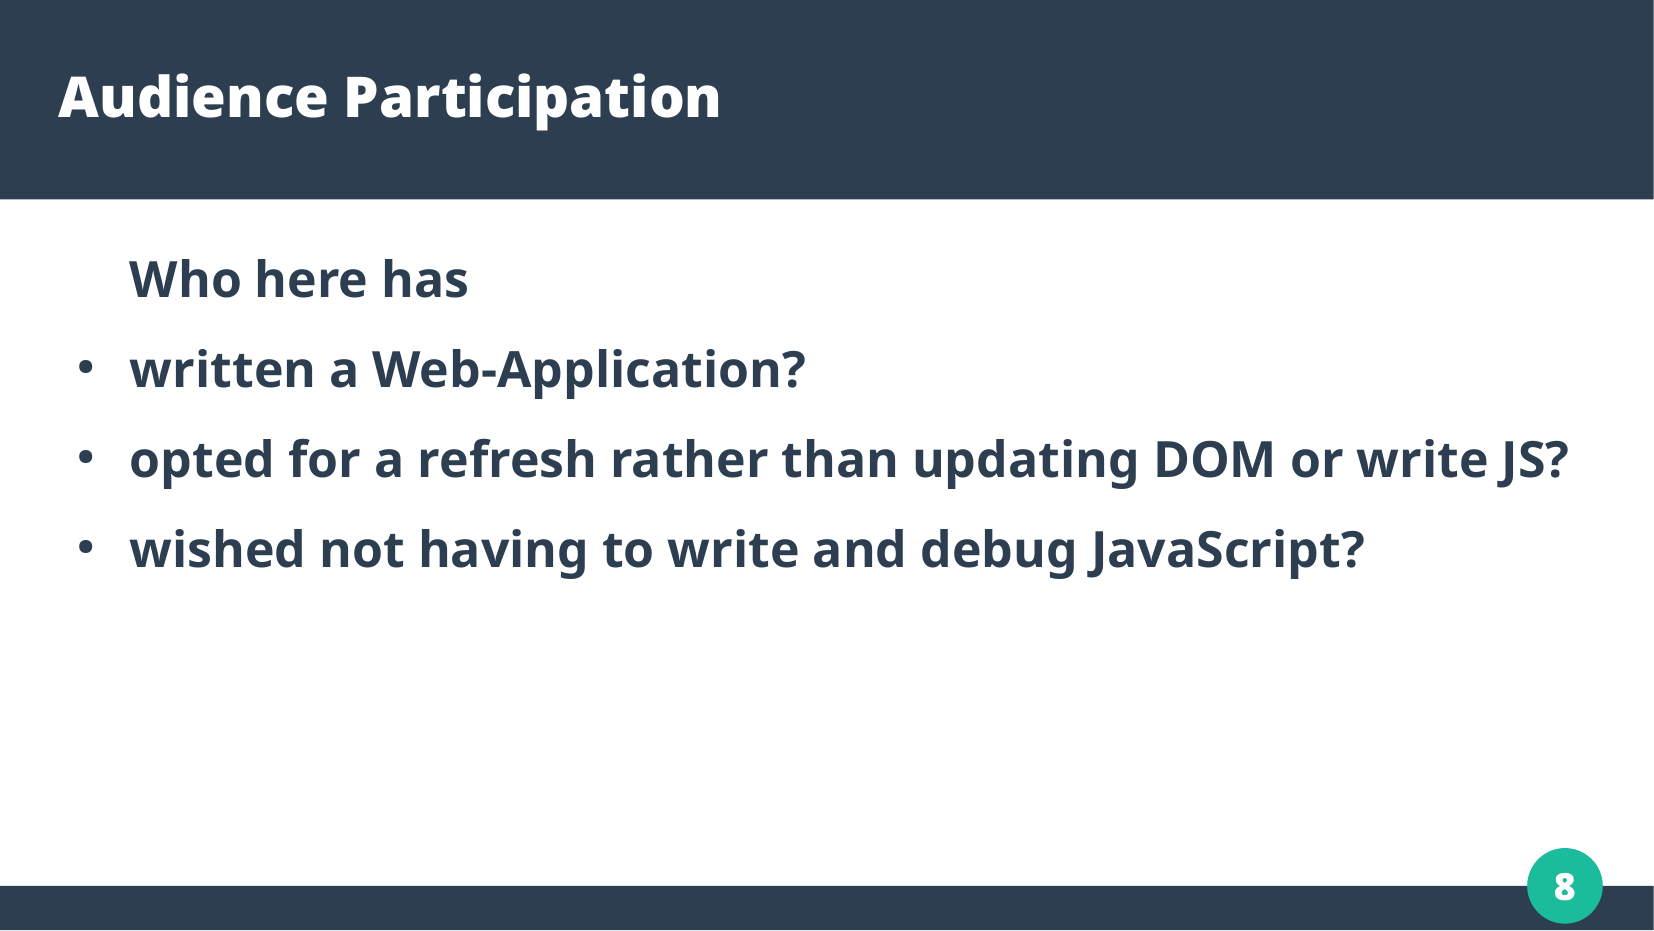

# Audience Participation
Who here has
written a Web-Application?
opted for a refresh rather than updating DOM or write JS?
wished not having to write and debug JavaScript?